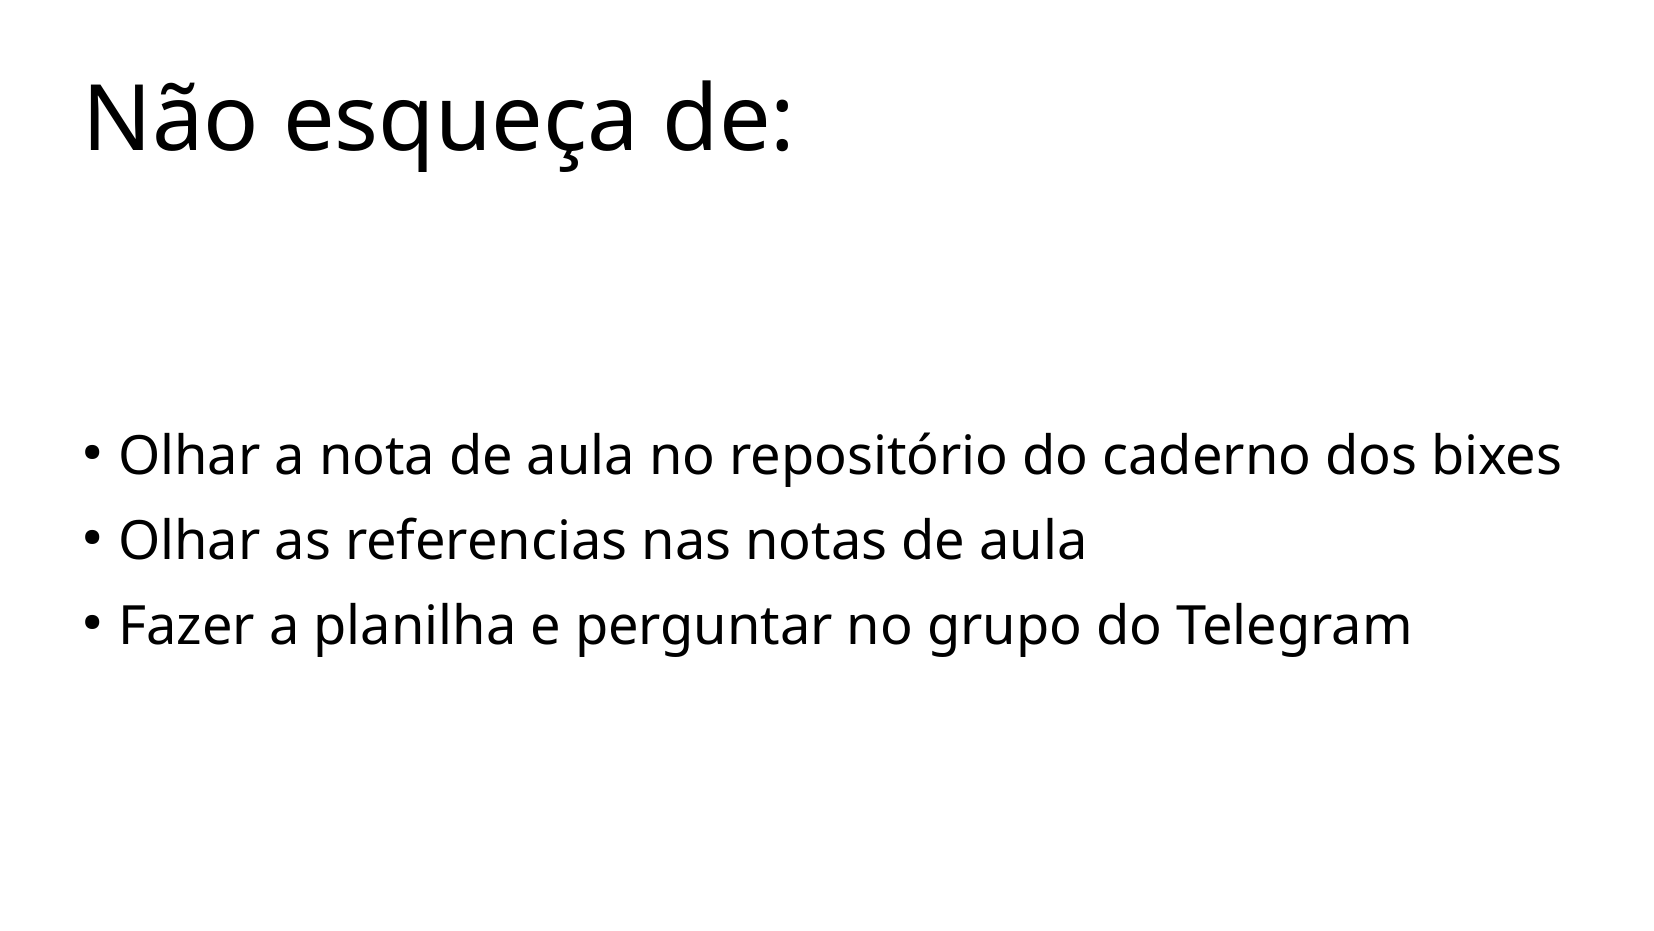

# Não esqueça de:
Olhar a nota de aula no repositório do caderno dos bixes
Olhar as referencias nas notas de aula
Fazer a planilha e perguntar no grupo do Telegram